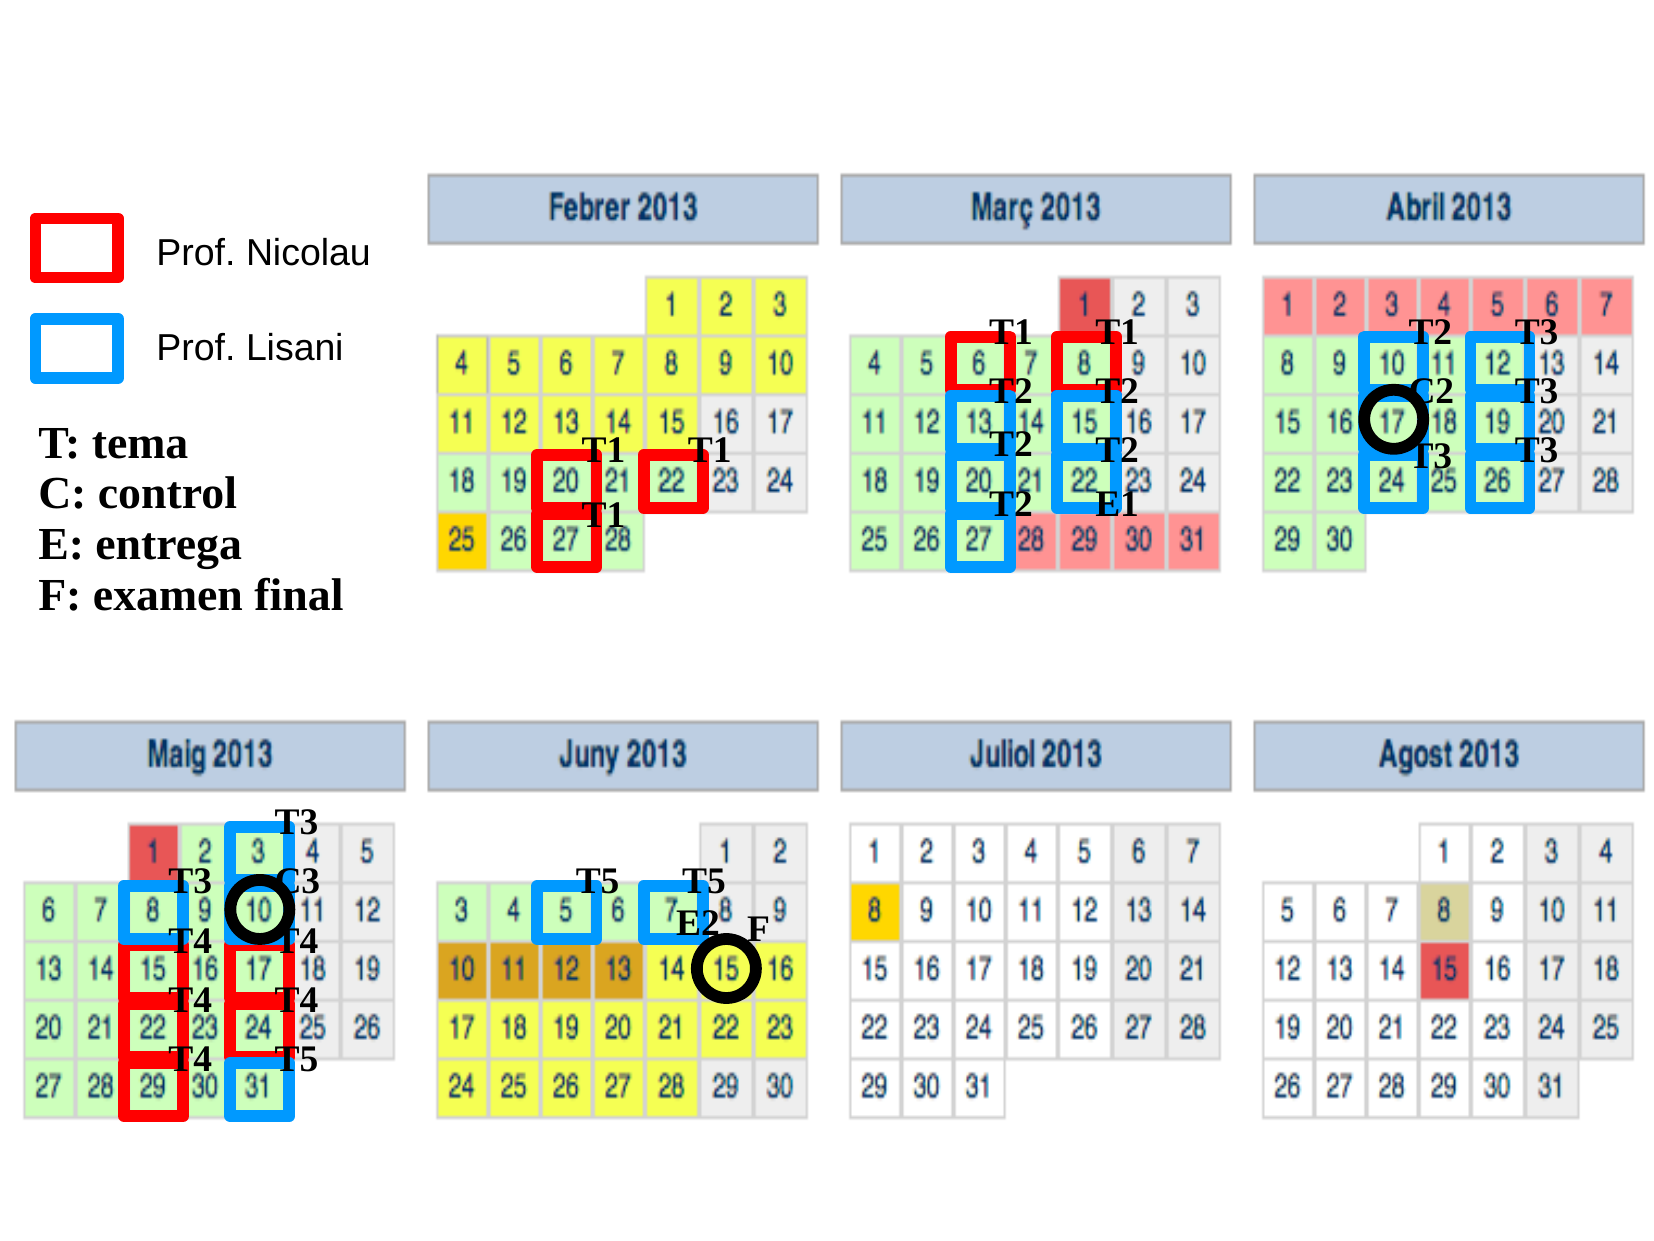

Prof. Nicolau
T1
T1
T2
T3
Prof. Lisani
T2
T2
C2
T3
T: tema
C: control
E: entrega
F: examen final
T2
T1
T1
T2
T3
T3
T2
E1
T1
T3
T3
C3
T5
T5
E2
F
T4
T4
T4
T4
T4
T5